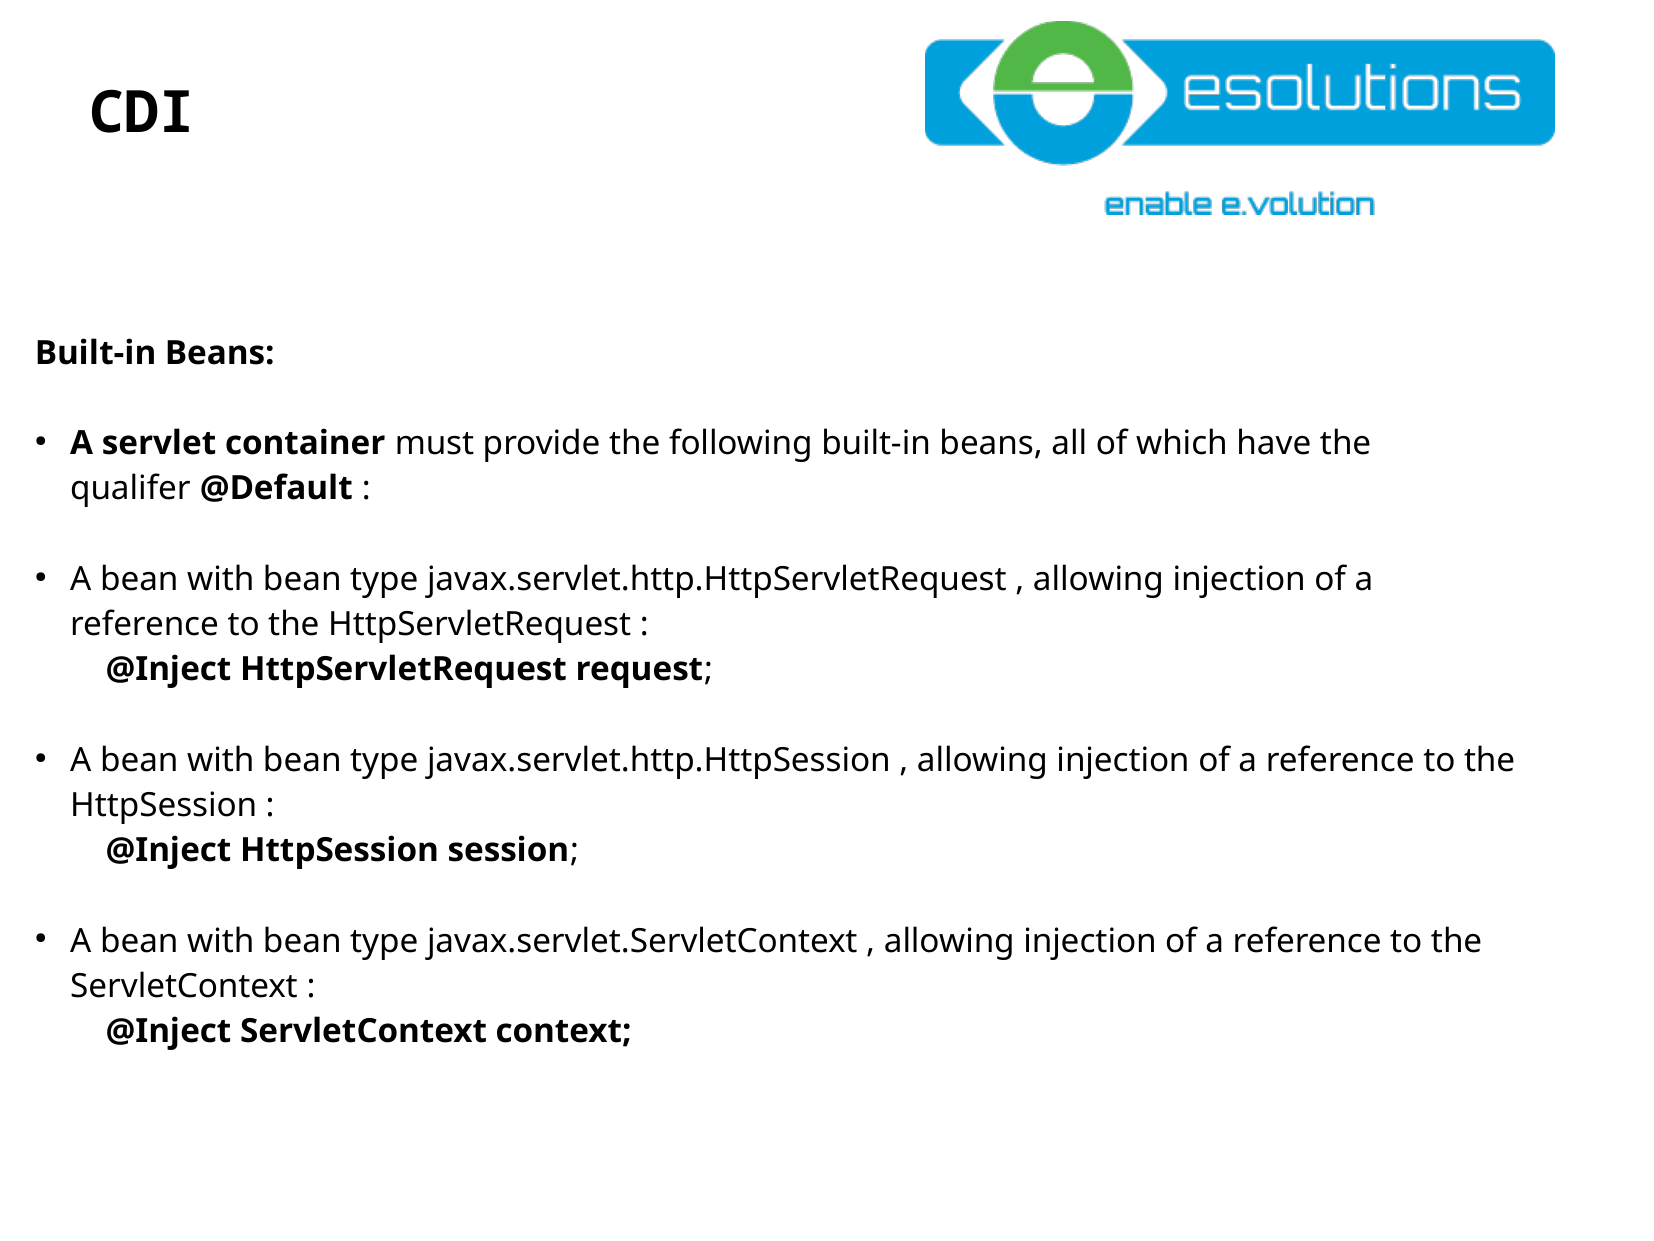

#
CDI
Built-in Beans:
A servlet container must provide the following built-in beans, all of which have the
qualifer @Default :
A bean with bean type javax.servlet.http.HttpServletRequest , allowing injection of a reference to the HttpServletRequest :
@Inject HttpServletRequest request;
A bean with bean type javax.servlet.http.HttpSession , allowing injection of a reference to the HttpSession :
@Inject HttpSession session;
A bean with bean type javax.servlet.ServletContext , allowing injection of a reference to the ServletContext :
@Inject ServletContext context;